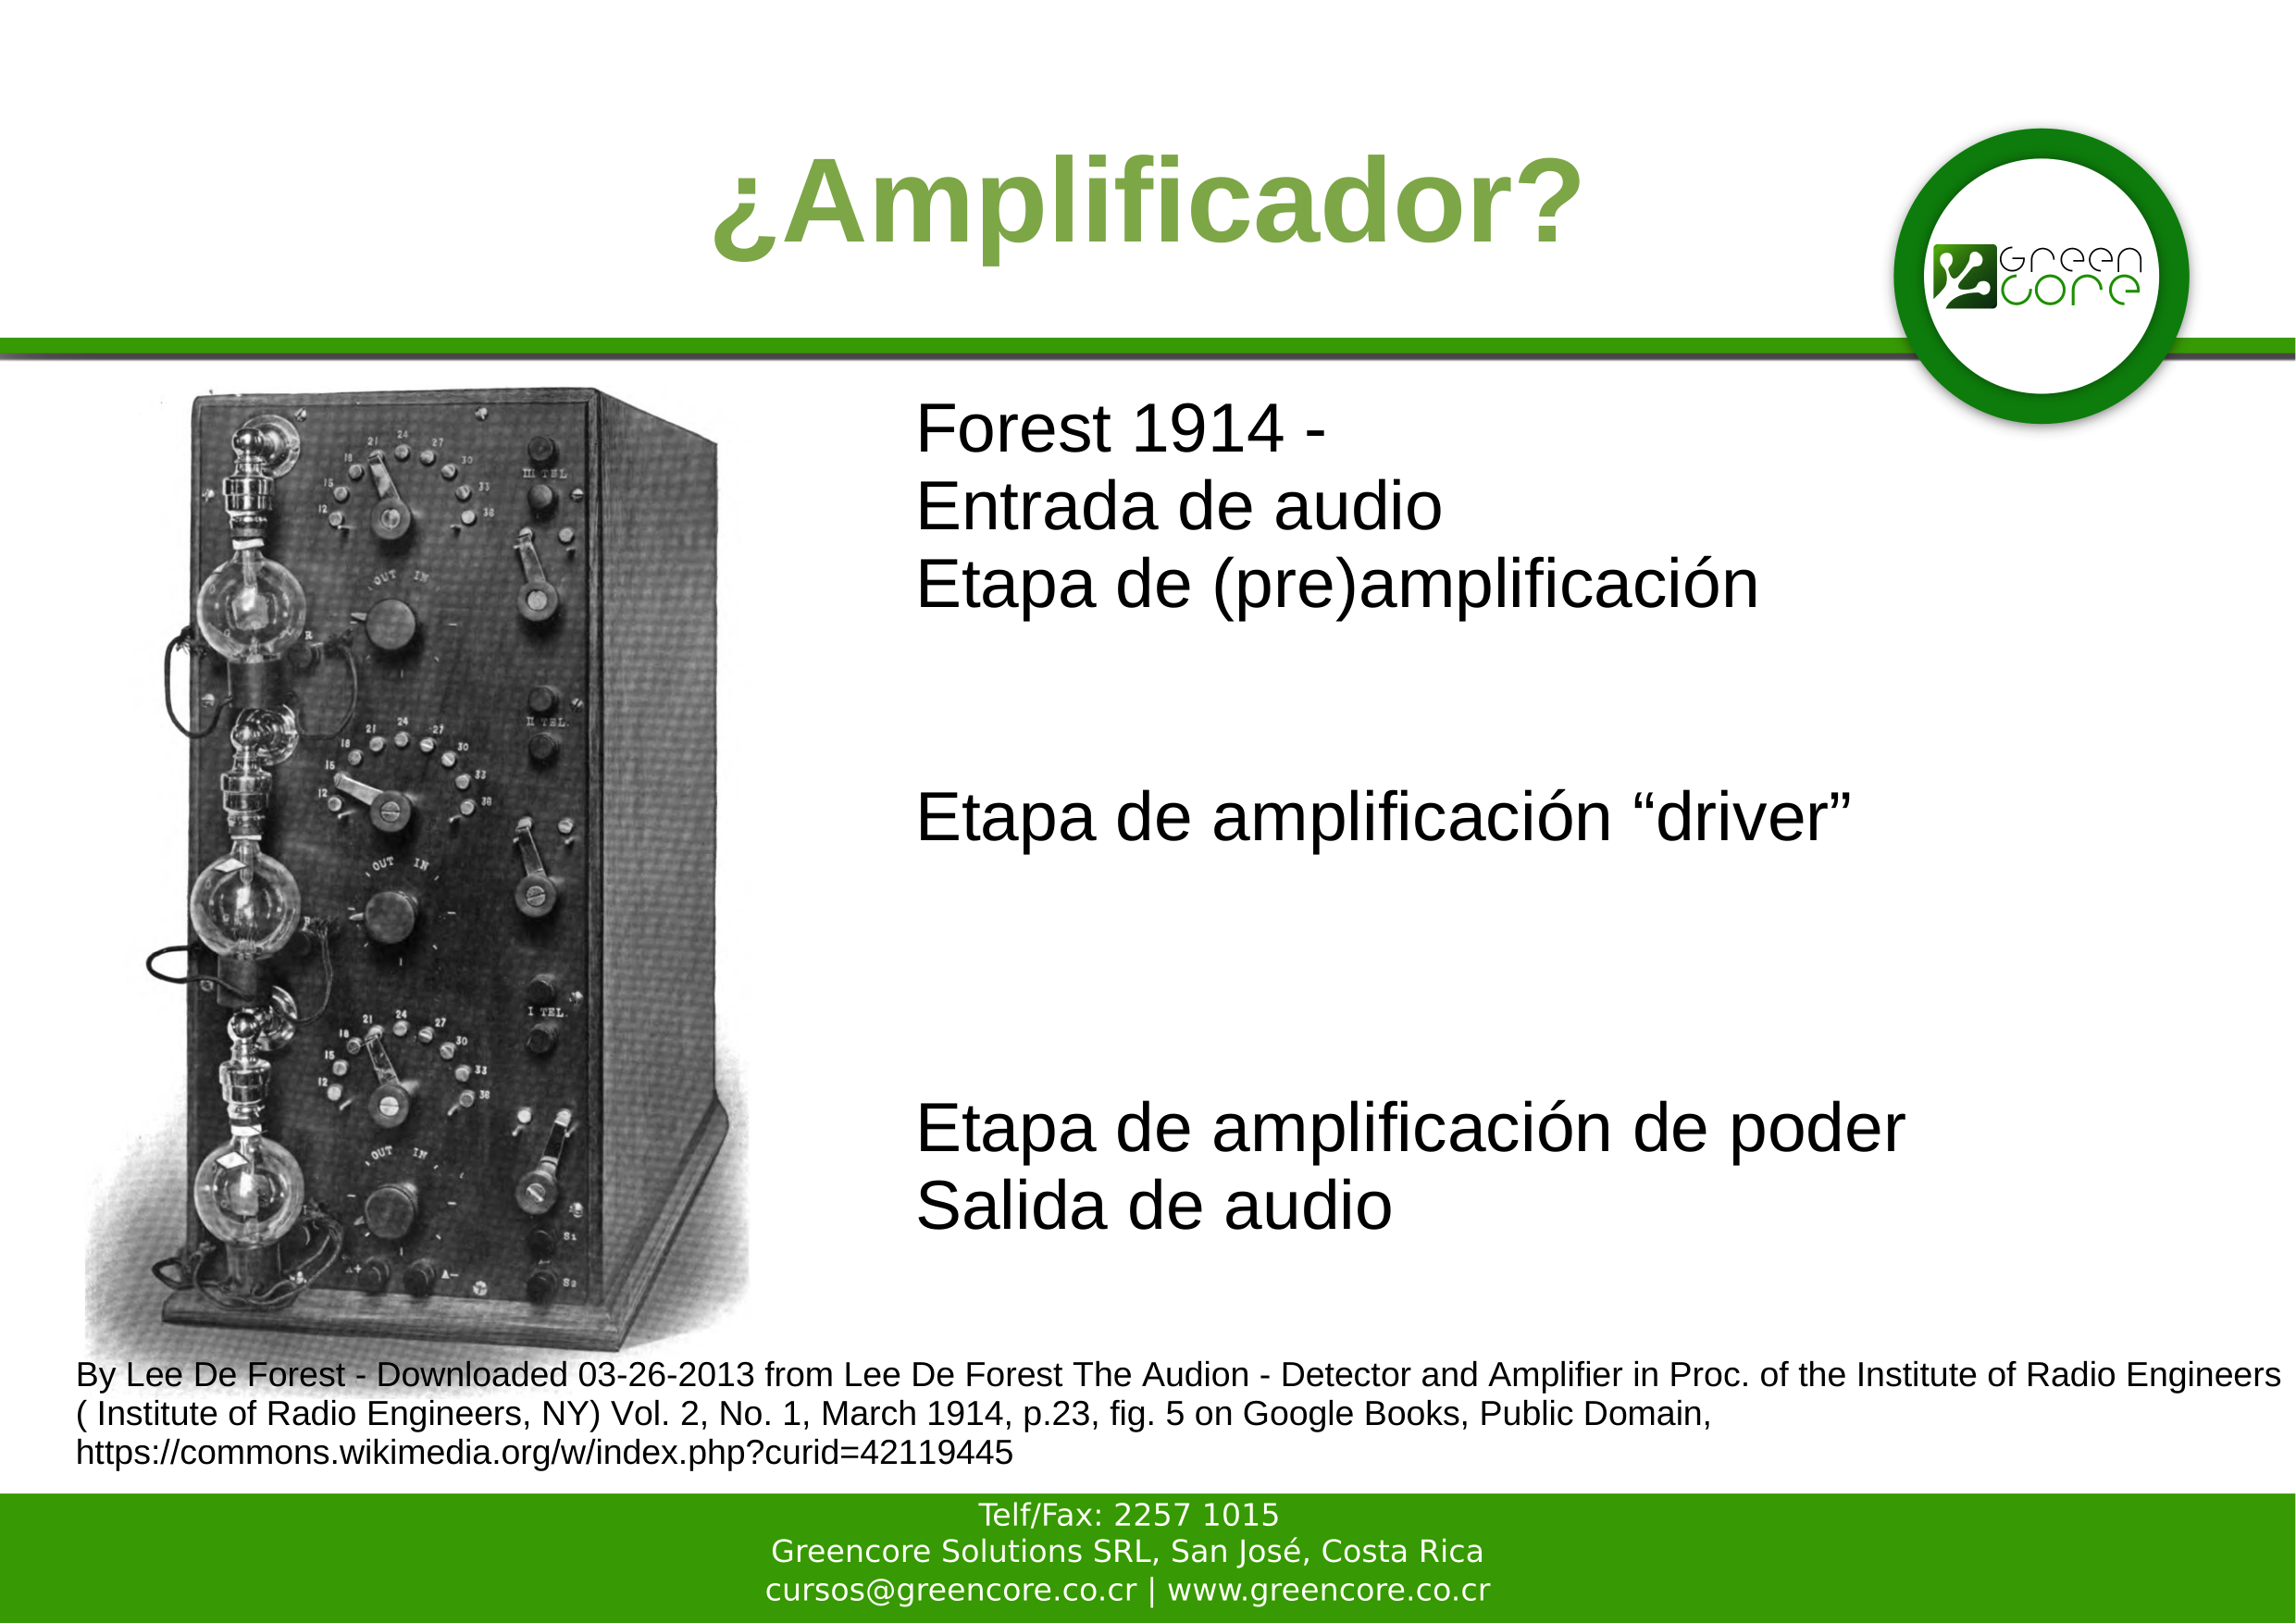

# ¿Amplificador?
Forest 1914 -
Entrada de audio
Etapa de (pre)amplificación
Etapa de amplificación “driver”
Etapa de amplificación de poder
Salida de audio
By Lee De Forest - Downloaded 03-26-2013 from Lee De Forest The Audion - Detector and Amplifier in Proc. of the Institute of Radio Engineers ( Institute of Radio Engineers, NY) Vol. 2, No. 1, March 1914, p.23, fig. 5 on Google Books, Public Domain, https://commons.wikimedia.org/w/index.php?curid=42119445